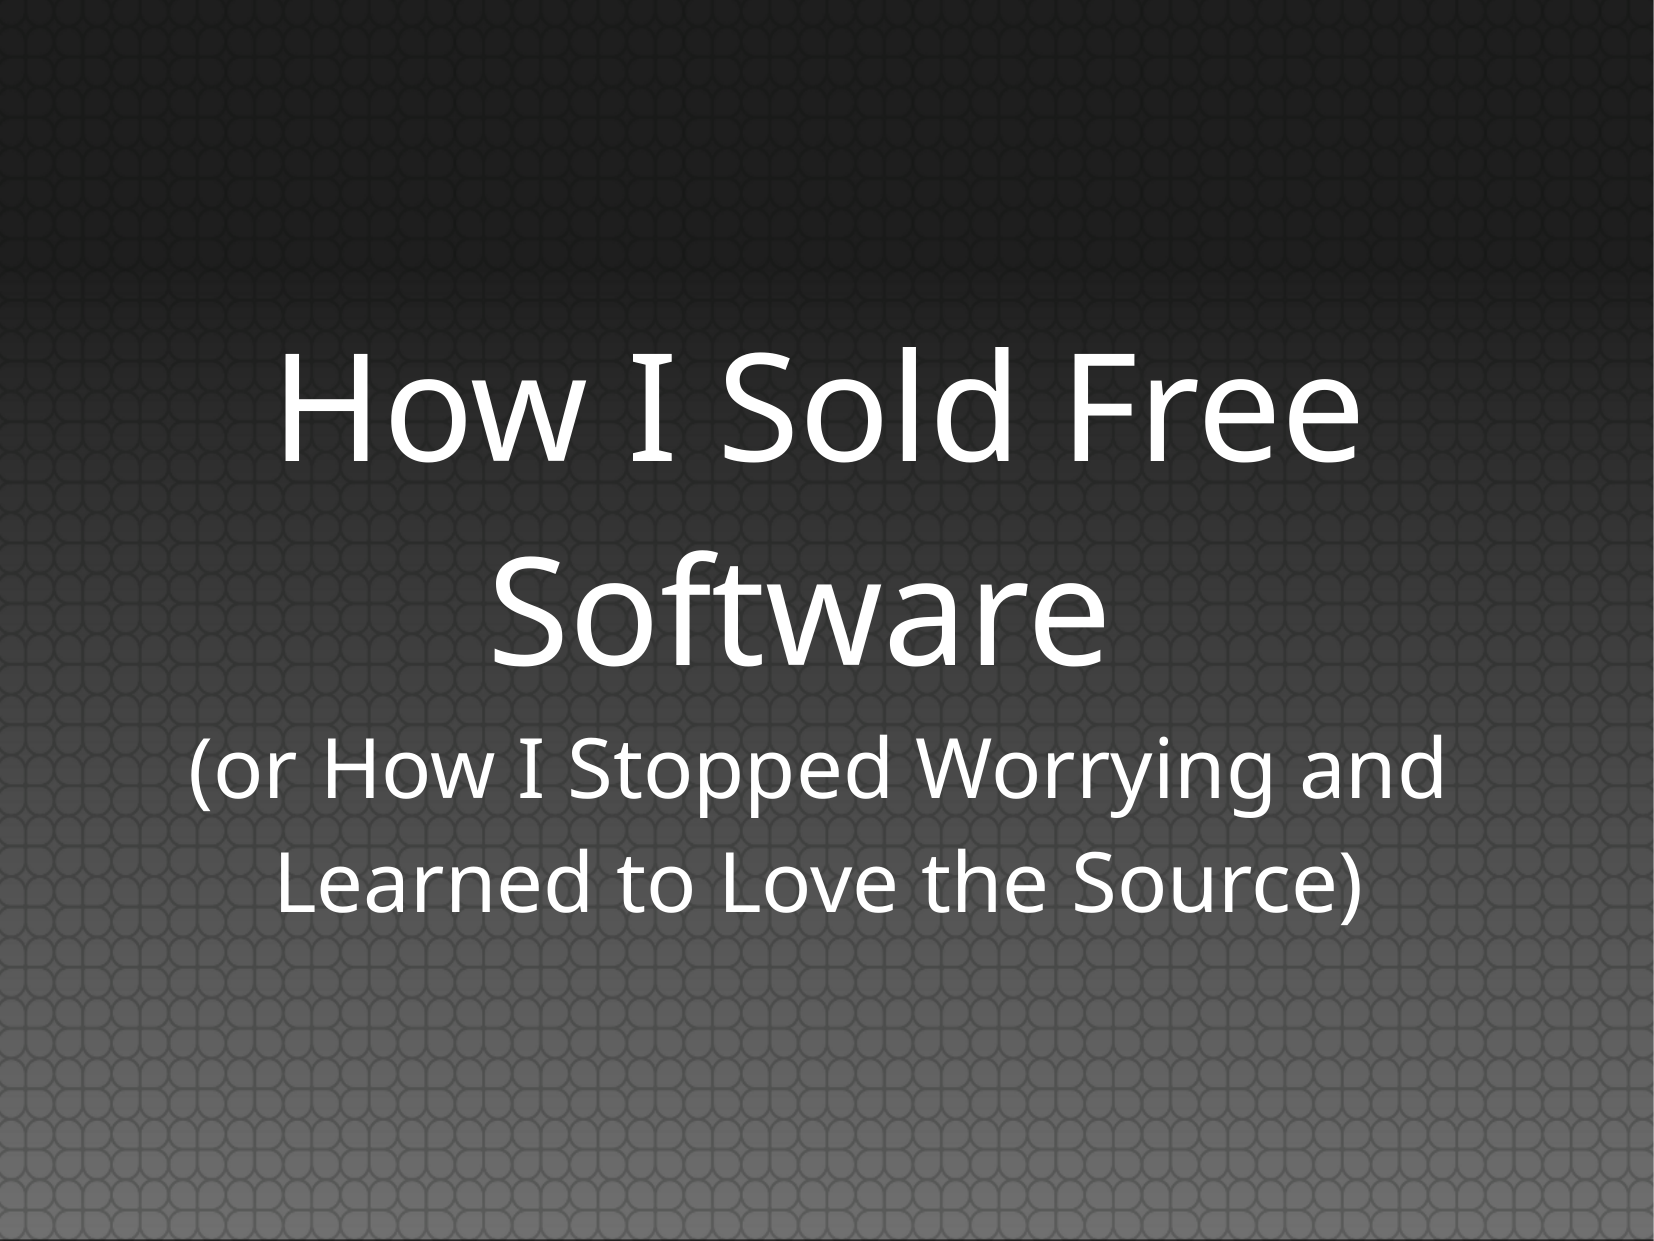

# How I Sold Free Software (or How I Stopped Worrying and Learned to Love the Source)